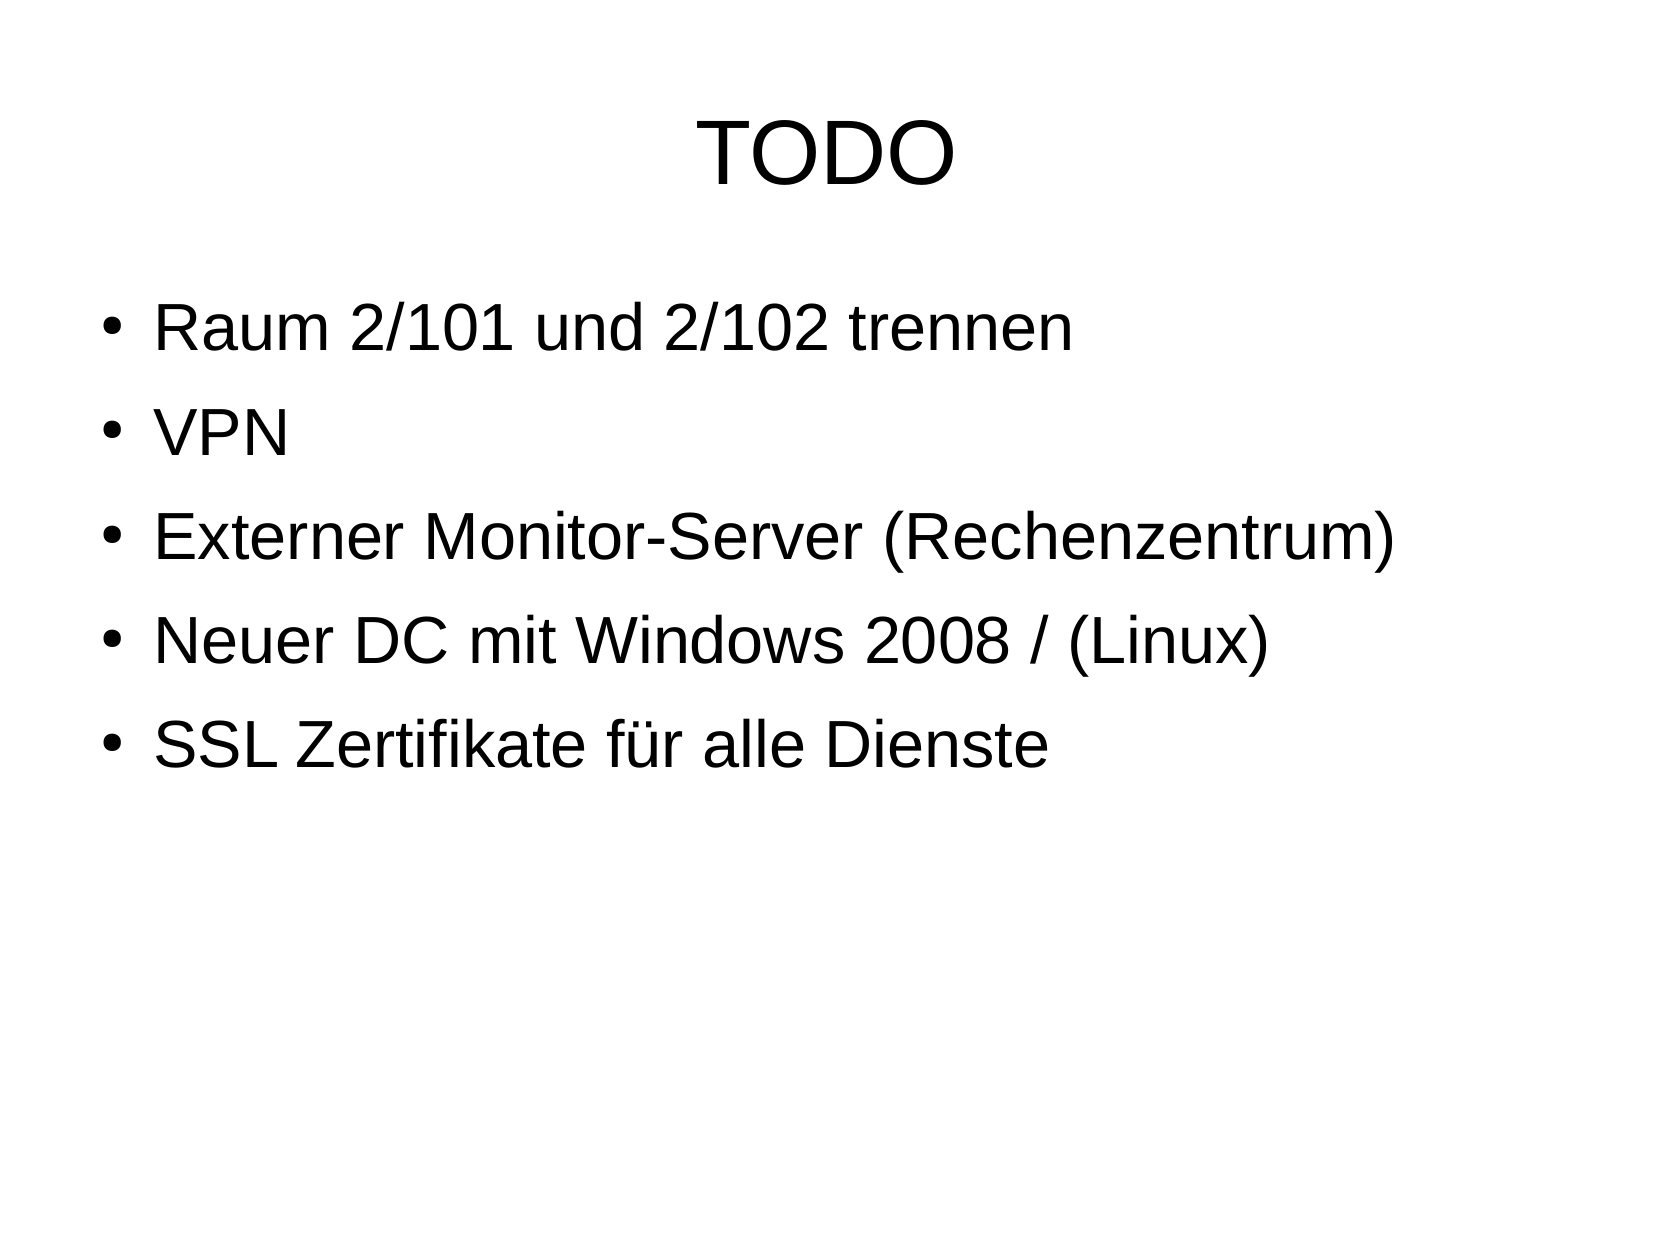

# TODO
Raum 2/101 und 2/102 trennen
VPN
Externer Monitor-Server (Rechenzentrum)
Neuer DC mit Windows 2008 / (Linux)
SSL Zertifikate für alle Dienste